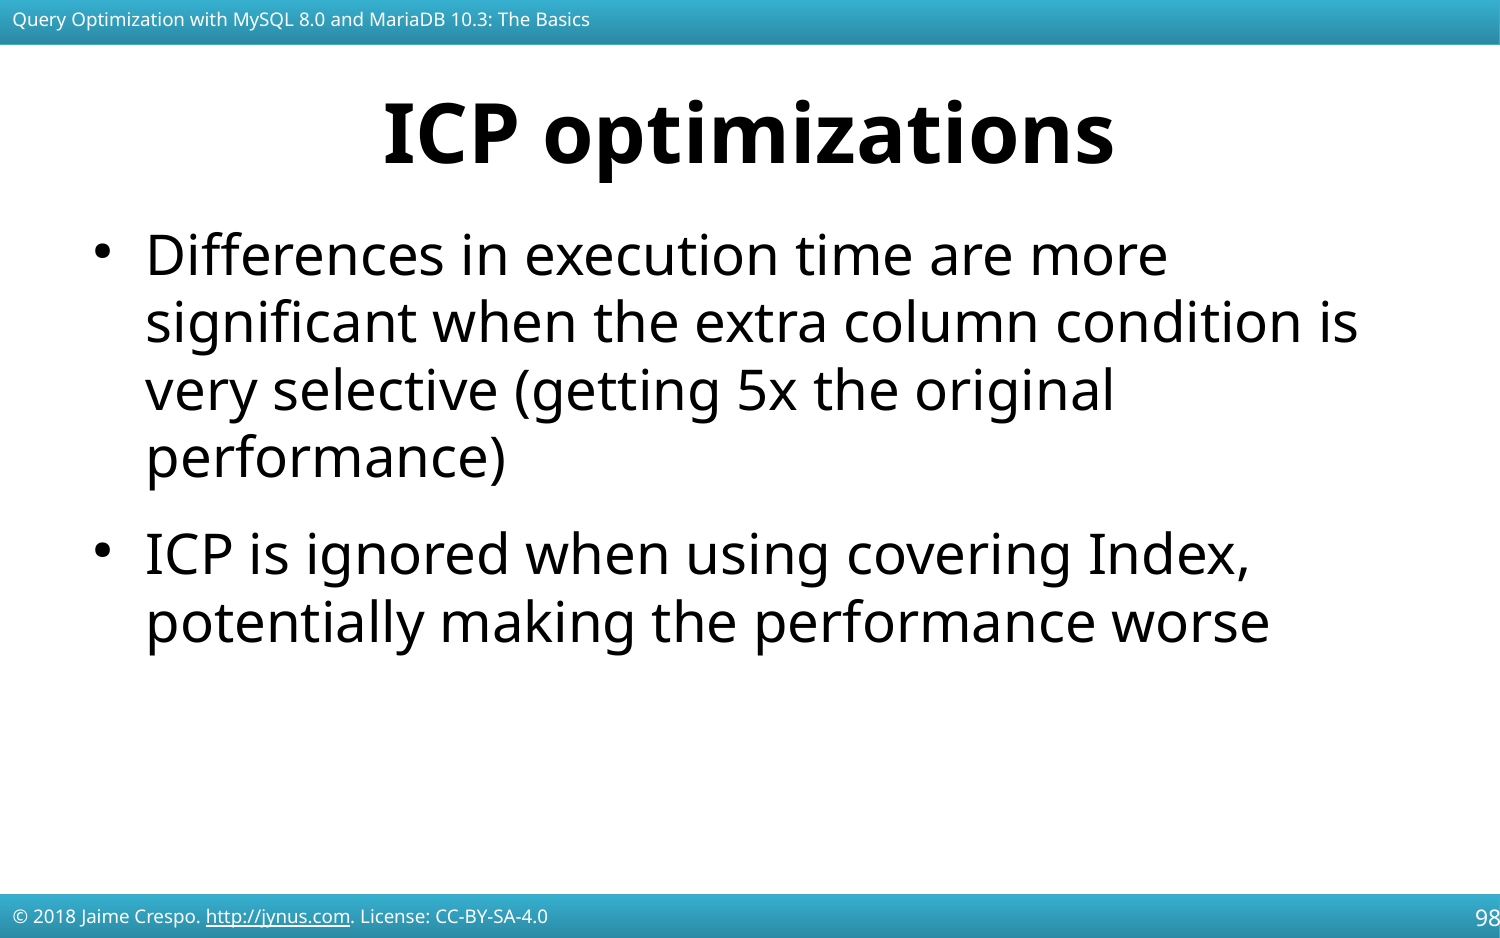

# ICP optimizations
Differences in execution time are more significant when the extra column condition is very selective (getting 5x the original performance)
ICP is ignored when using covering Index, potentially making the performance worse